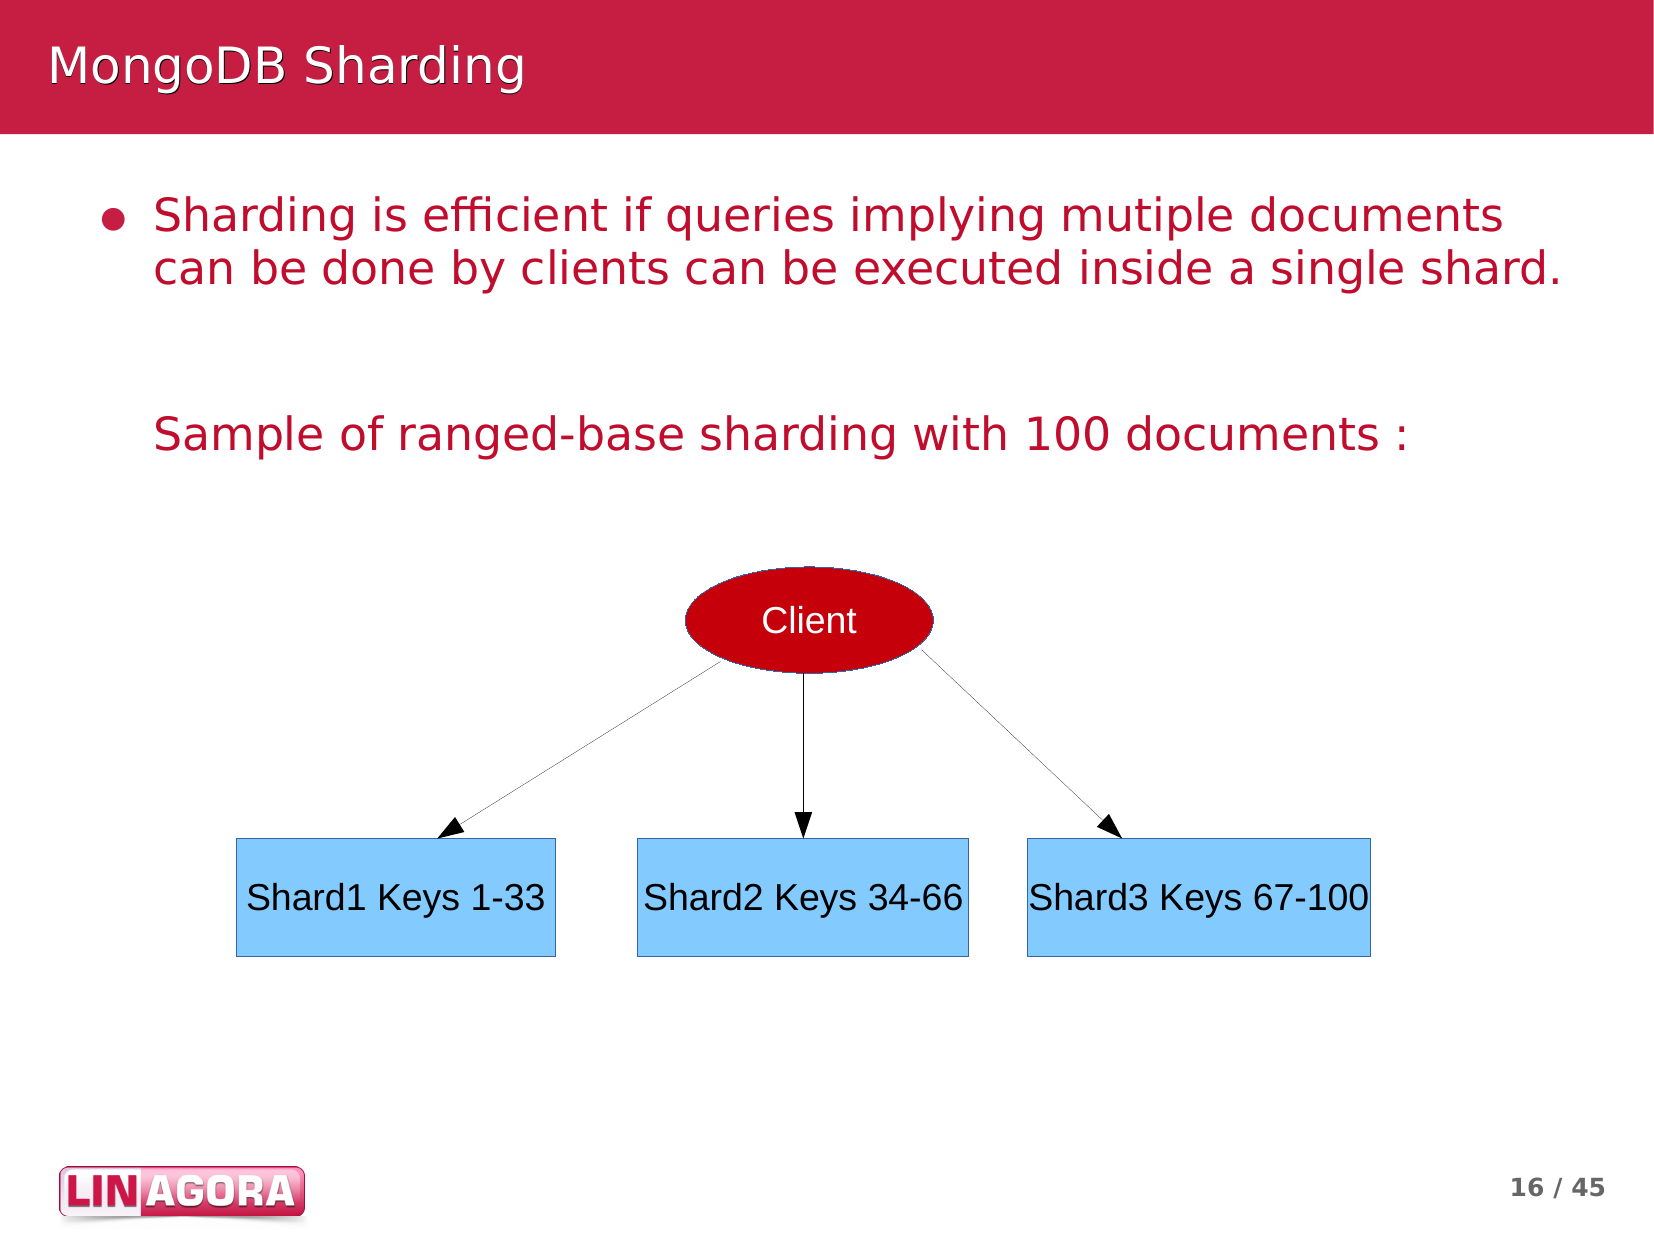

# MongoDB Sharding
Sharding is efficient if queries implying mutiple documents can be done by clients can be executed inside a single shard.
Sample of ranged-base sharding with 100 documents :
Client
Shard1 Keys 1-33
Shard2 Keys 34-66
Shard3 Keys 67-100